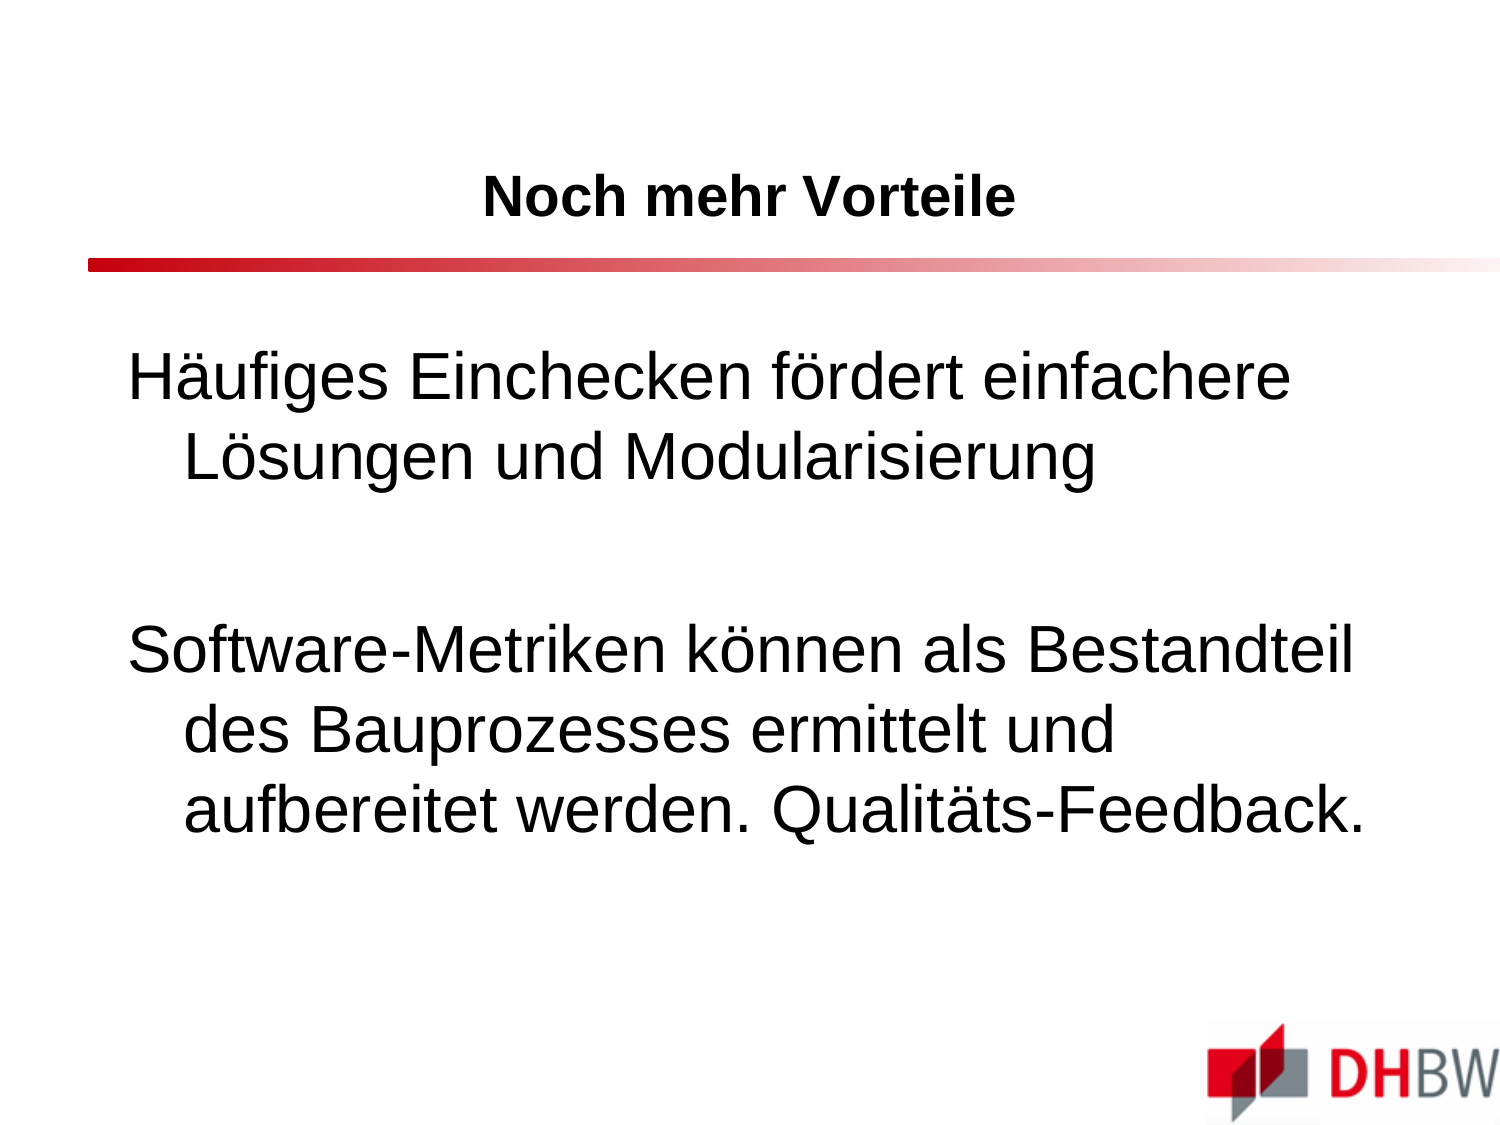

# Noch mehr Vorteile
Häufiges Einchecken fördert einfachere Lösungen und Modularisierung
Software-Metriken können als Bestandteil des Bauprozesses ermittelt und aufbereitet werden. Qualitäts-Feedback.